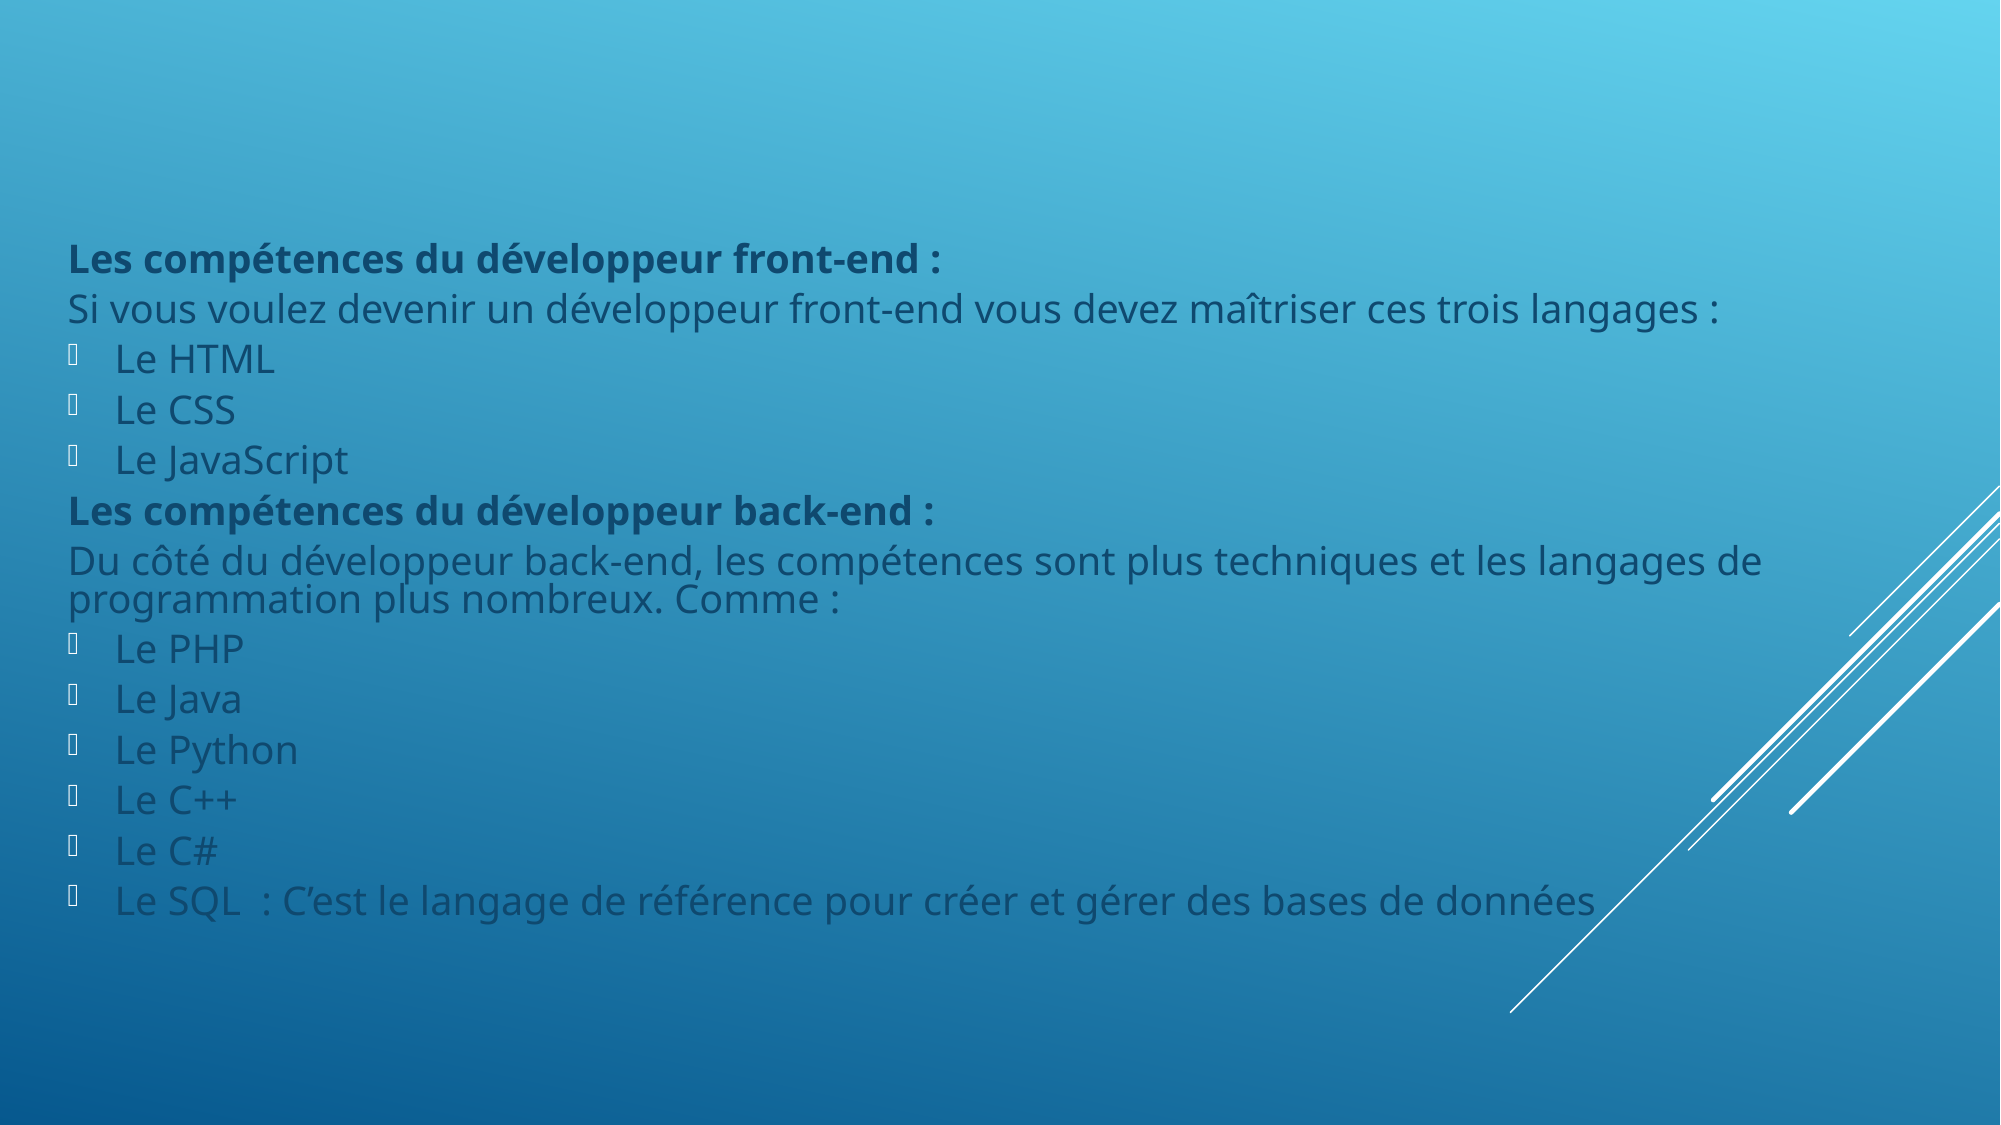

# Les compétences du développeur front-end :
Si vous voulez devenir un développeur front-end vous devez maîtriser ces trois langages :
Le HTML
Le CSS
Le JavaScript
Les compétences du développeur back-end :
Du côté du développeur back-end, les compétences sont plus techniques et les langages de programmation plus nombreux. Comme :
Le PHP
Le Java
Le Python
Le C++
Le C#
Le SQL  : C’est le langage de référence pour créer et gérer des bases de données